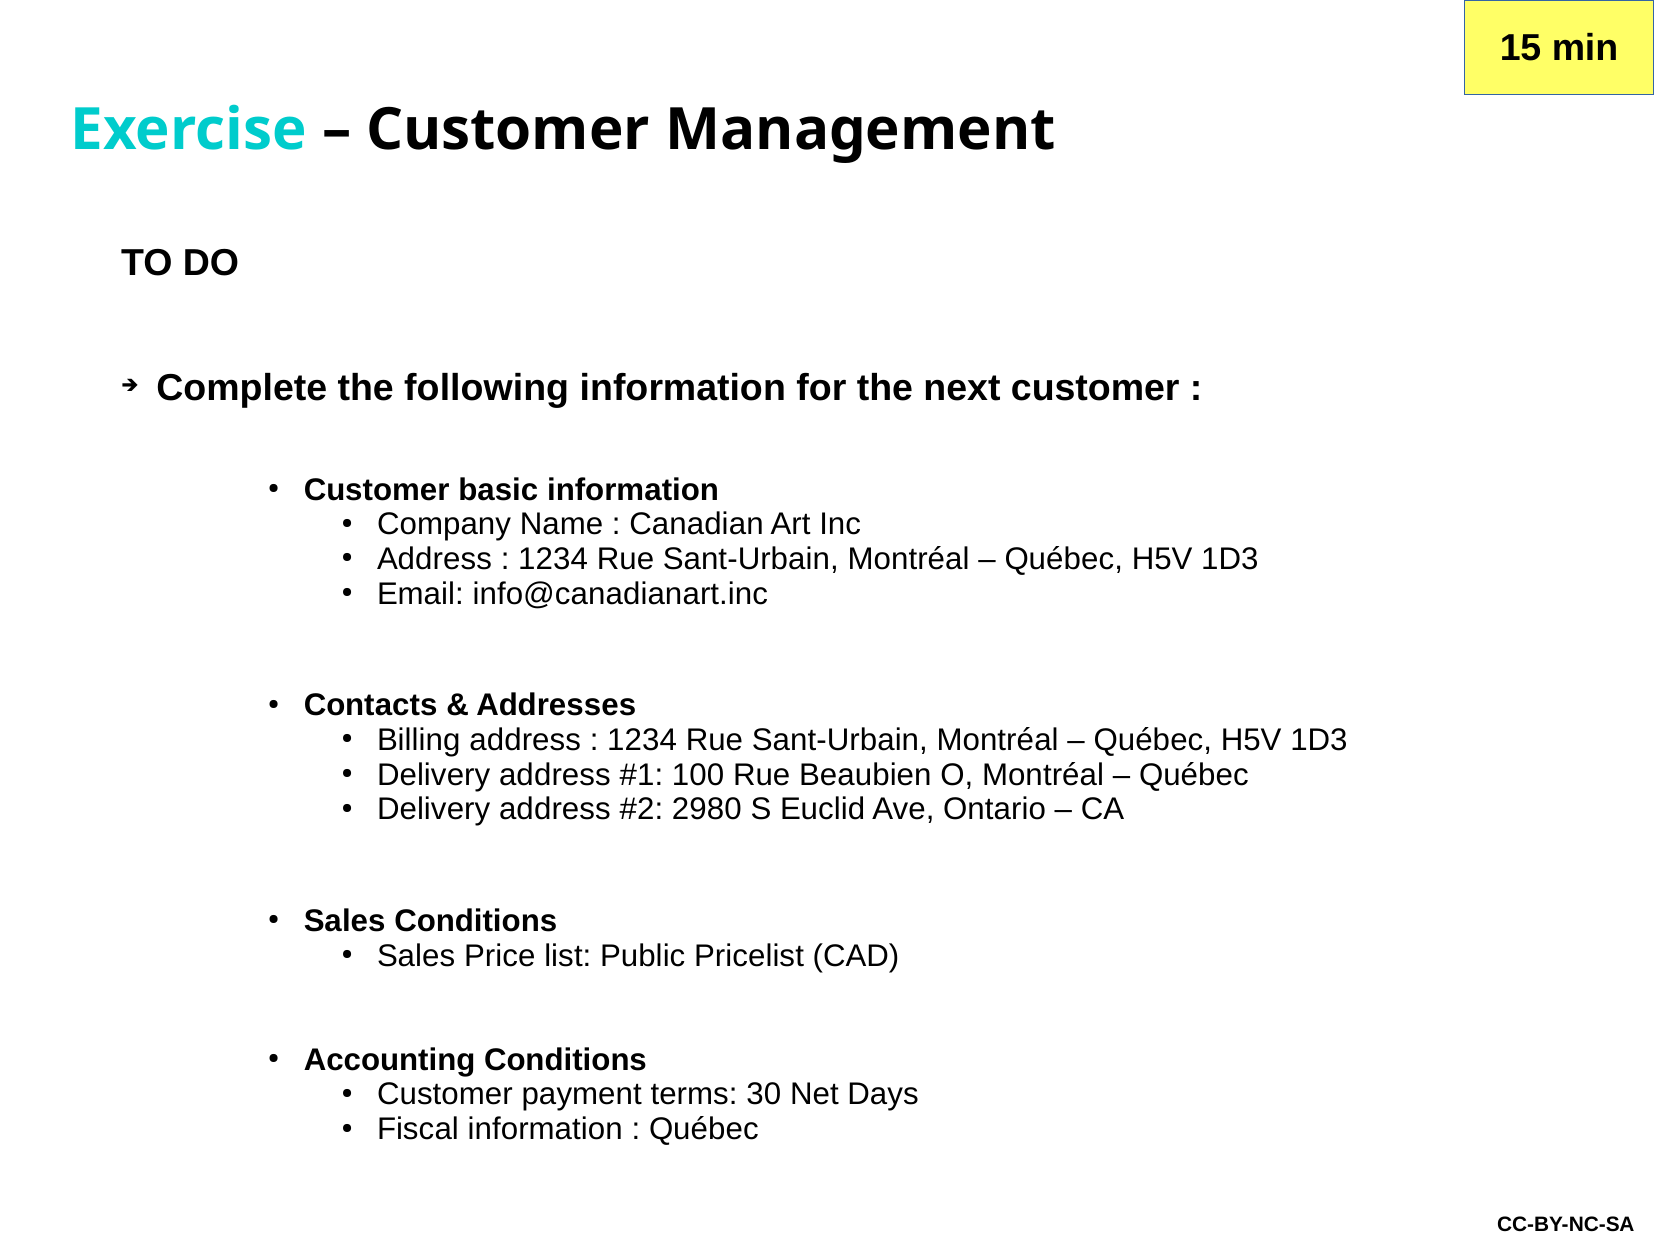

15 min
# Exercise – Customer Management
TO DO
Complete the following information for the next customer :
Customer basic information
Company Name : Canadian Art Inc
Address : 1234 Rue Sant-Urbain, Montréal – Québec, H5V 1D3
Email: info@canadianart.inc
Contacts & Addresses
Billing address : 1234 Rue Sant-Urbain, Montréal – Québec, H5V 1D3
Delivery address #1: 100 Rue Beaubien O, Montréal – Québec
Delivery address #2: 2980 S Euclid Ave, Ontario – CA
Sales Conditions
Sales Price list: Public Pricelist (CAD)
Accounting Conditions
Customer payment terms: 30 Net Days
Fiscal information : Québec
CC-BY-NC-SA